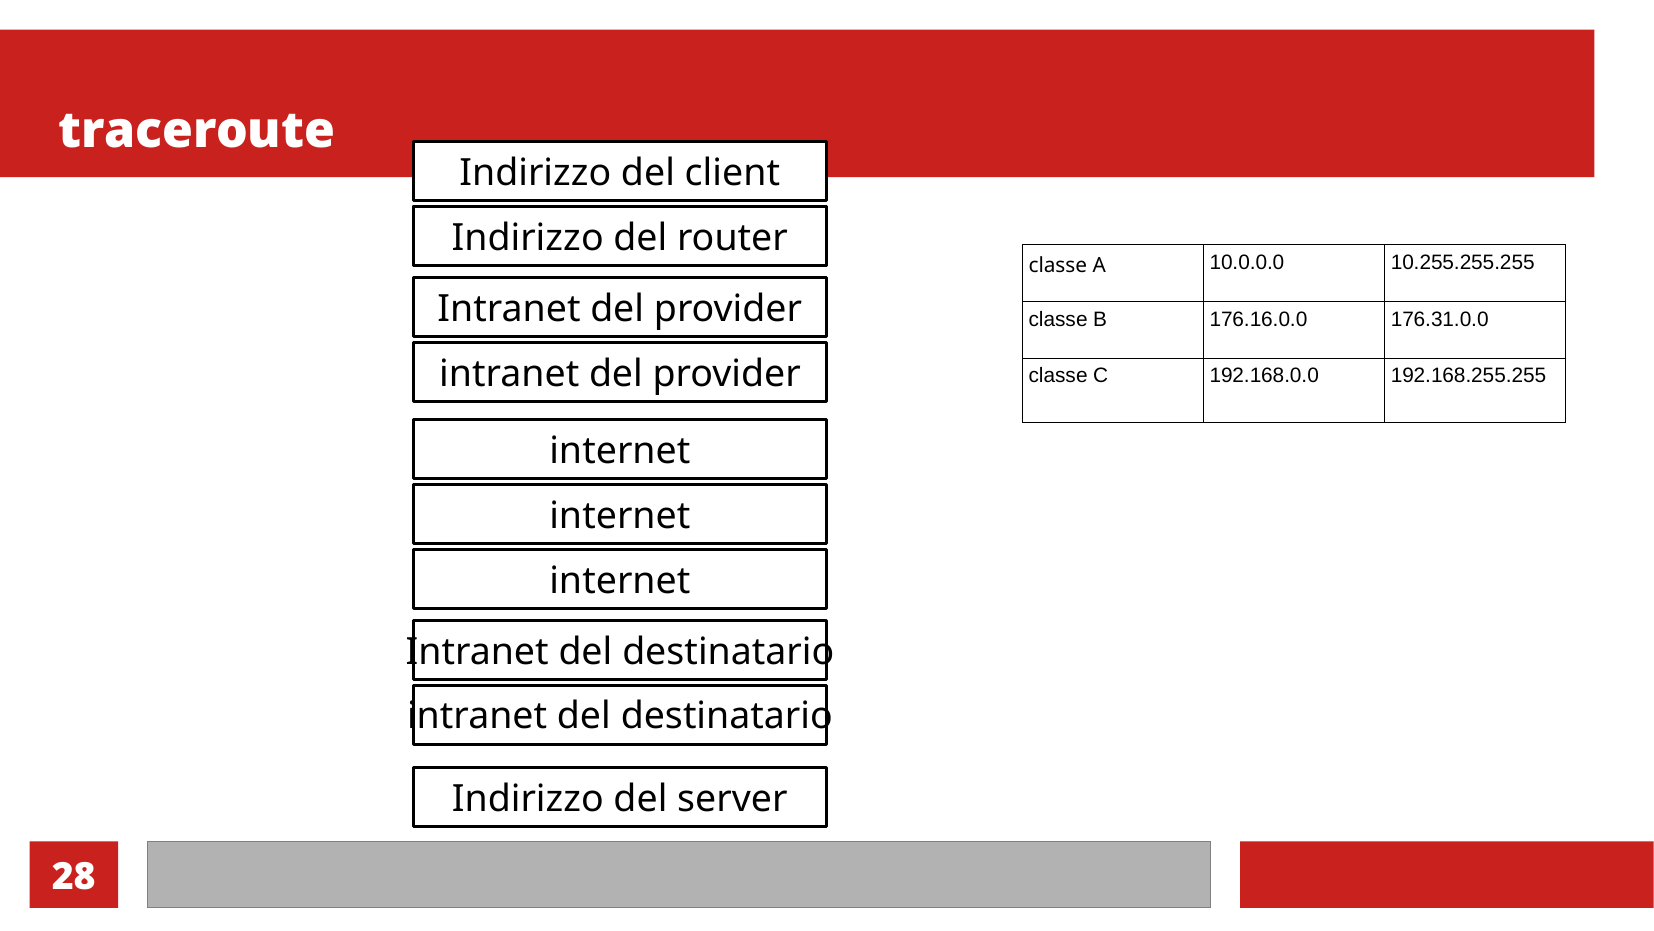

# traceroute
Indirizzo del client
Indirizzo del router
Indirizzo del router
Indirizzo del router
| classe A | 10.0.0.0 | 10.255.255.255 |
| --- | --- | --- |
| classe B | 176.16.0.0 | 176.31.0.0 |
| classe C | 192.168.0.0 | 192.168.255.255 |
Intranet del provider
intranet del provider
internet
internet
internet
Intranet del destinatario
intranet del destinatario
Indirizzo del server
28